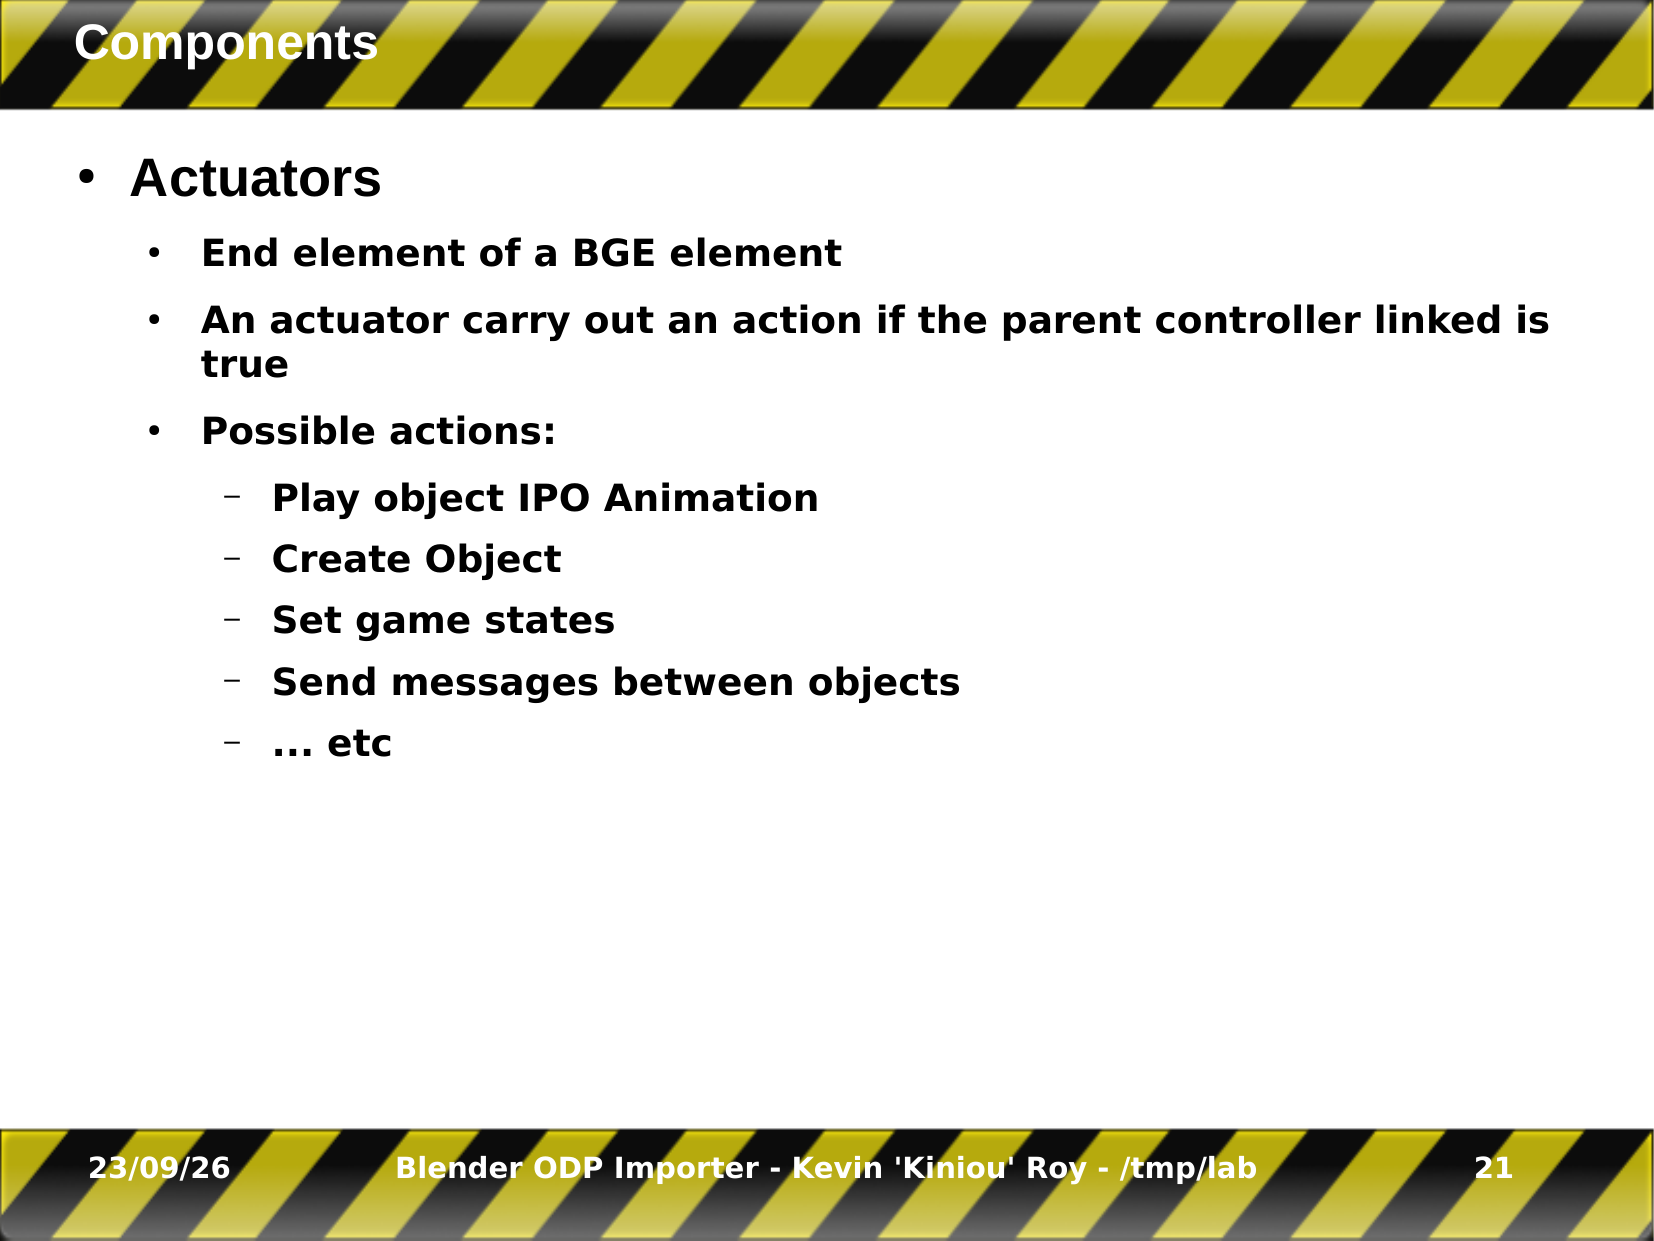

# Components
Actuators
End element of a BGE element
An actuator carry out an action if the parent controller linked is true
Possible actions:
Play object IPO Animation
Create Object
Set game states
Send messages between objects
... etc
Blender ODP Importer - Kevin 'Kiniou' Roy - /tmp/lab
21